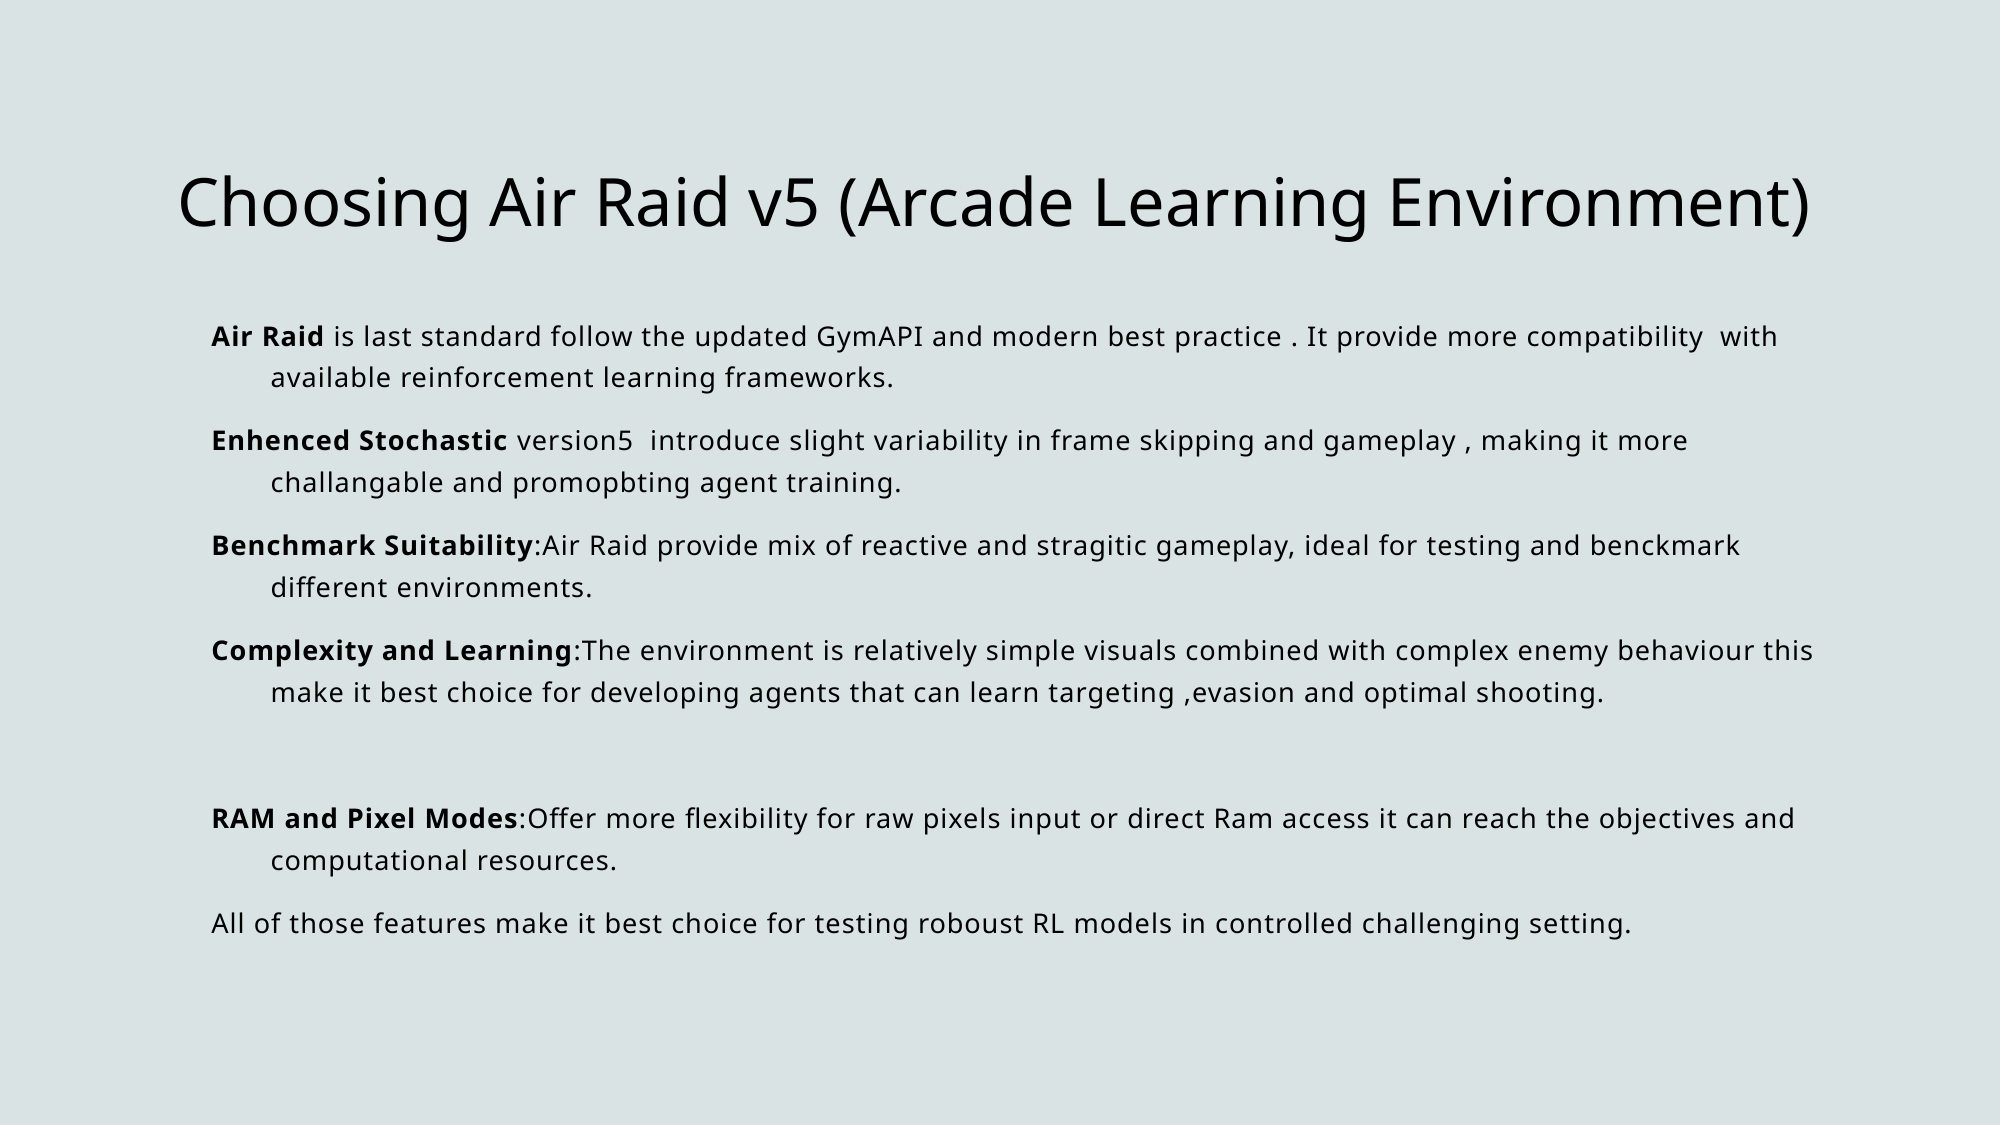

# Choosing Air Raid v5 (Arcade Learning Environment)
Air Raid is last standard follow the updated GymAPI and modern best practice . It provide more compatibility with available reinforcement learning frameworks.
Enhenced Stochastic version5 introduce slight variability in frame skipping and gameplay , making it more challangable and promopbting agent training.
Benchmark Suitability:Air Raid provide mix of reactive and stragitic gameplay, ideal for testing and benckmark different environments.
Complexity and Learning:The environment is relatively simple visuals combined with complex enemy behaviour this make it best choice for developing agents that can learn targeting ,evasion and optimal shooting.
RAM and Pixel Modes:Offer more flexibility for raw pixels input or direct Ram access it can reach the objectives and computational resources.
All of those features make it best choice for testing roboust RL models in controlled challenging setting.